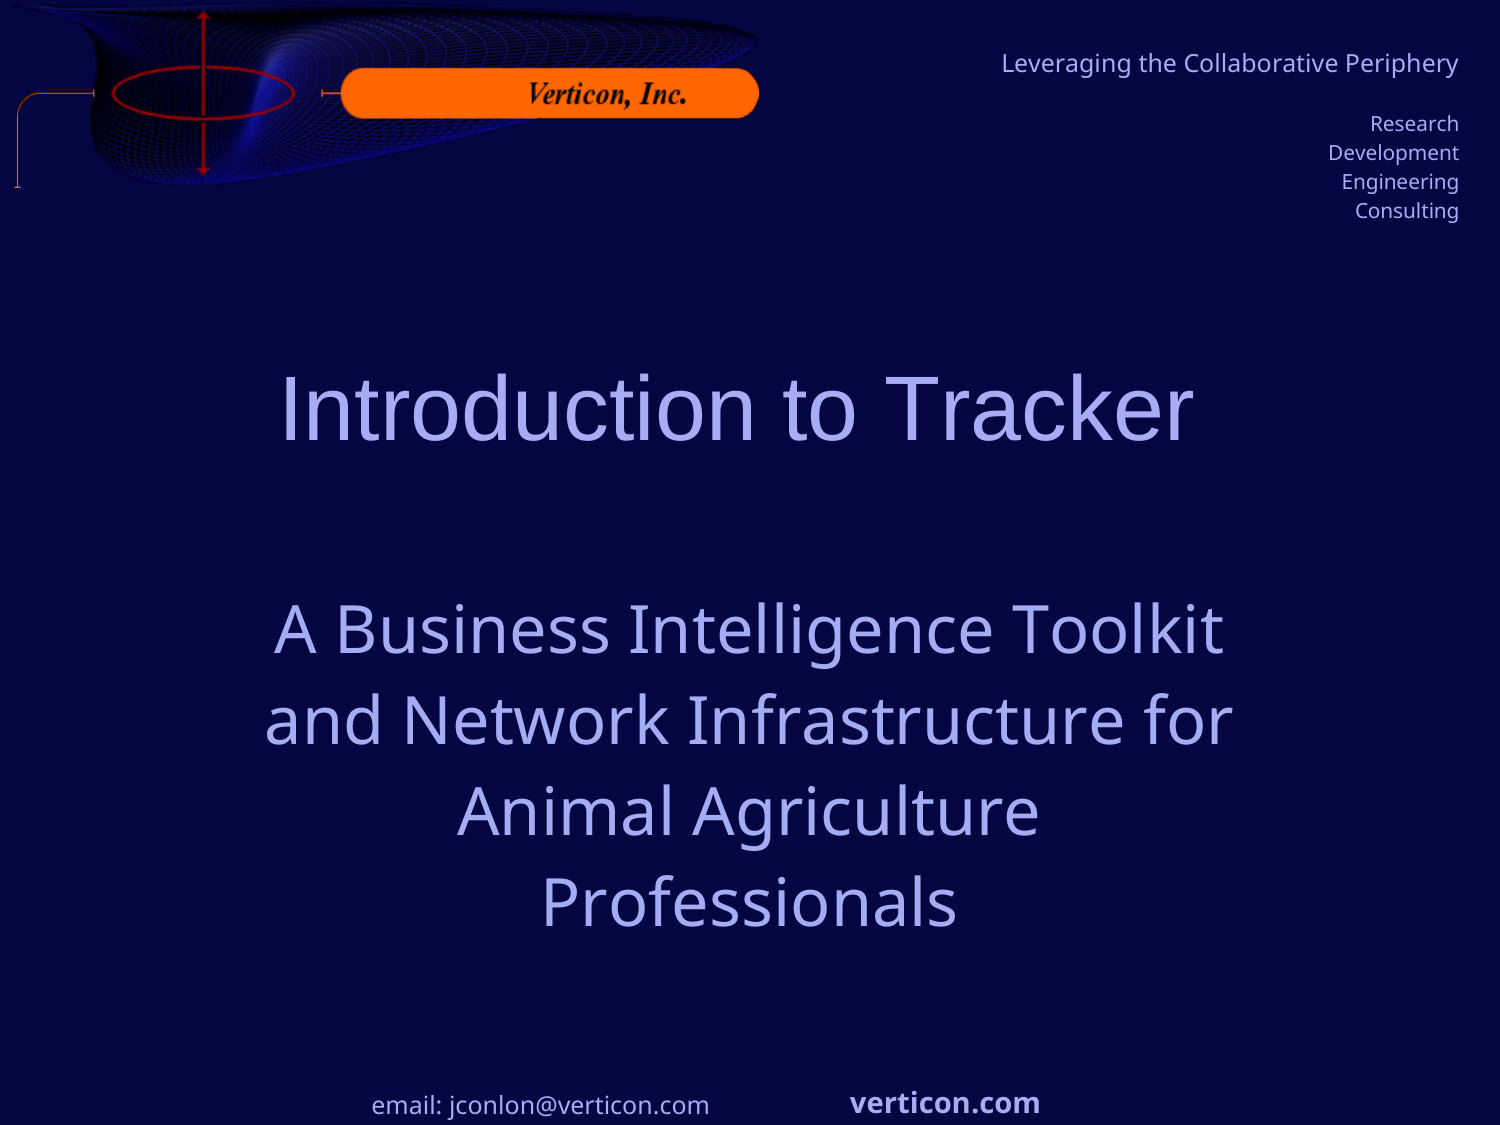

Leveraging the Collaborative Periphery
Research
Development
Engineering
Consulting
# Introduction to Tracker
A Business Intelligence Toolkit and Network Infrastructure for Animal Agriculture Professionals
verticon.com
email: jconlon@verticon.com